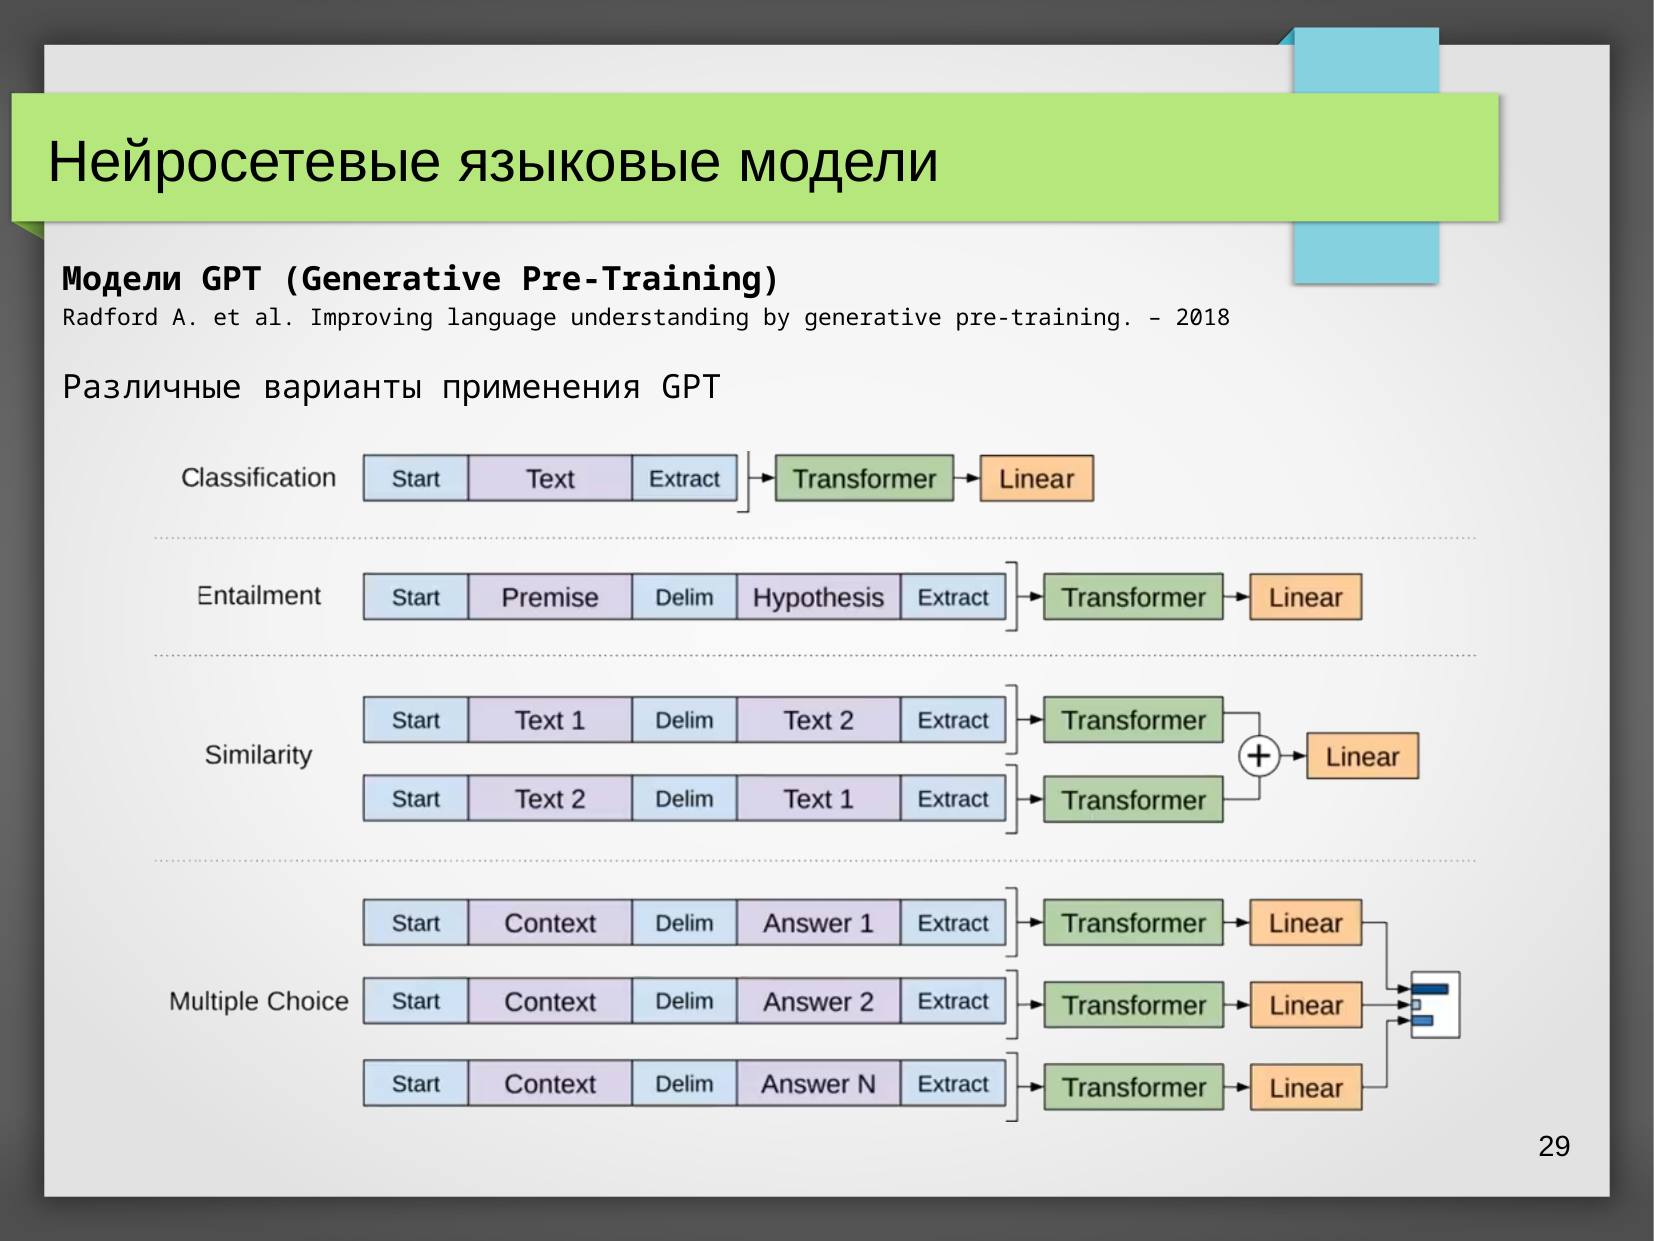

# Нейросетевые языковые модели
Модели GPT (Generative Pre-Training)
Radford A. et al. Improving language understanding by generative pre-training. – 2018
Различные варианты применения GPT
29